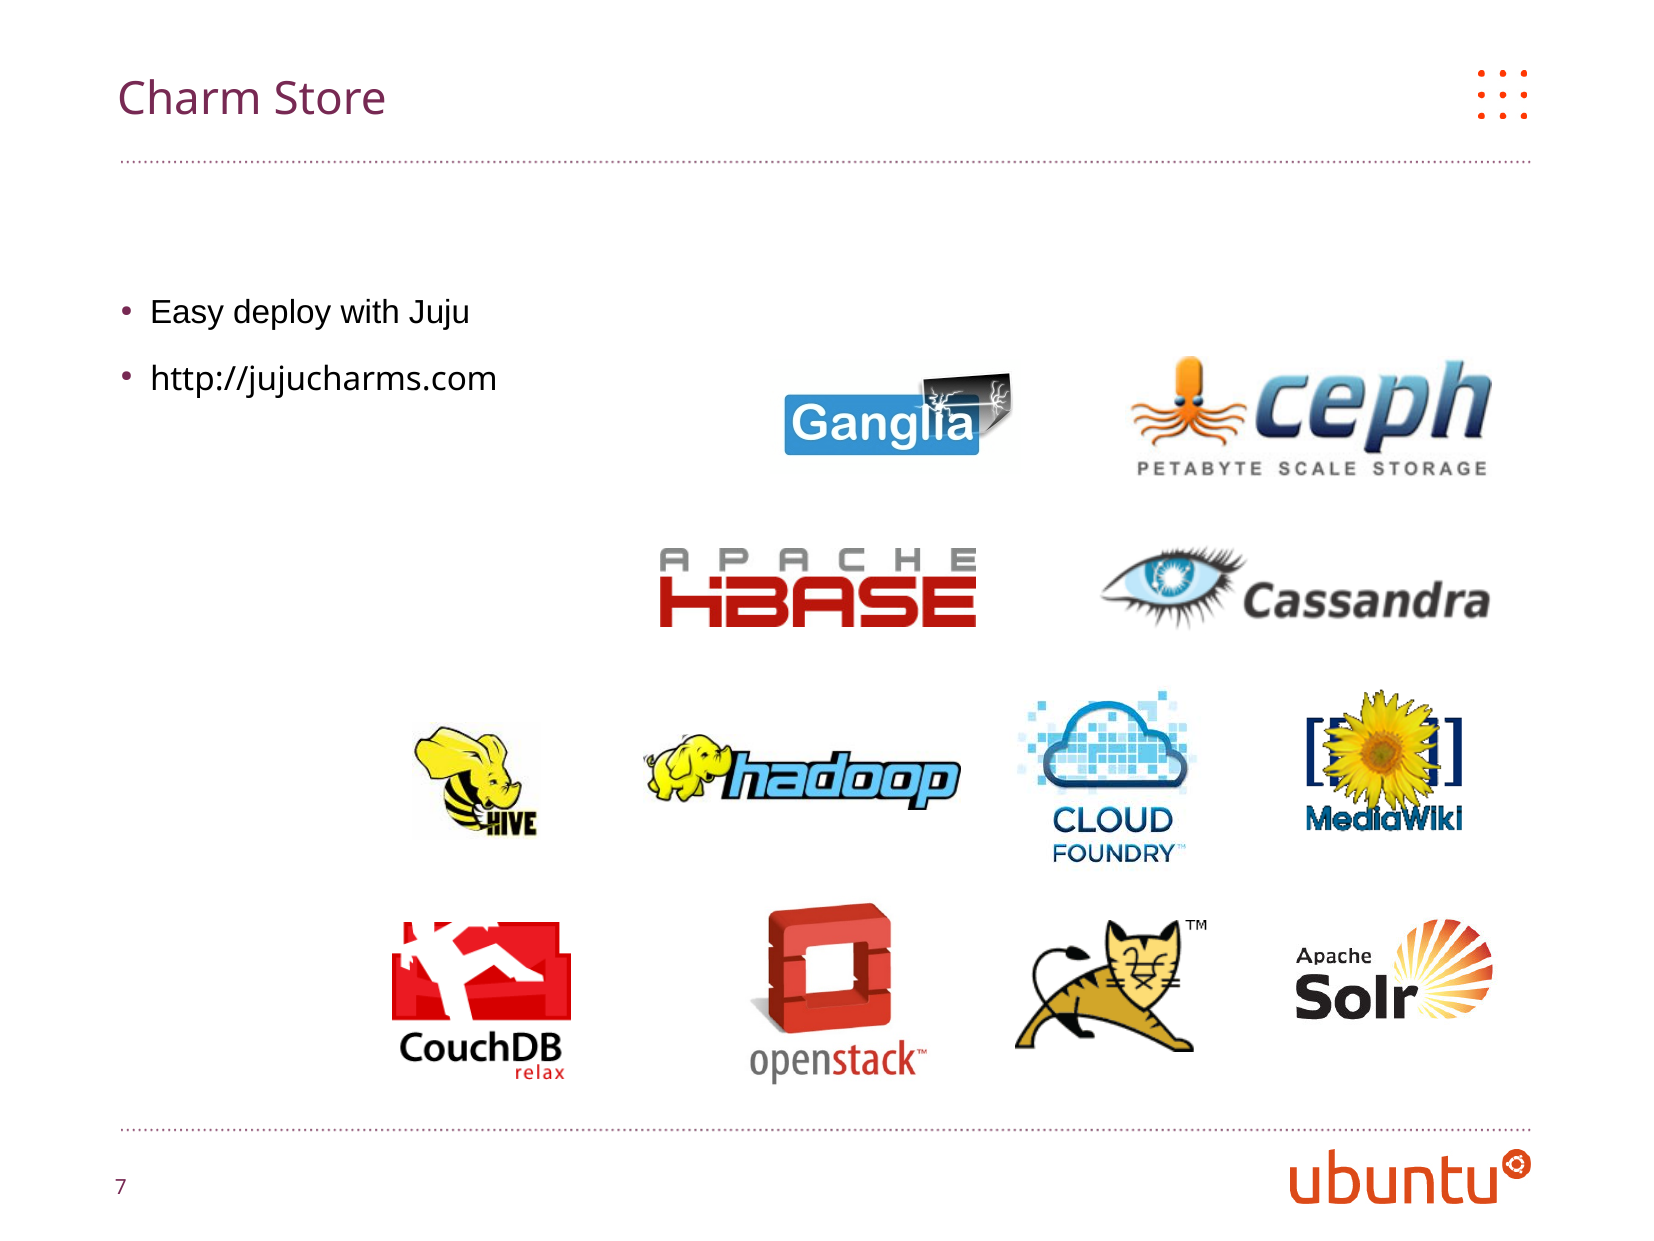

# Charm Store
Easy deploy with Juju
http://jujucharms.com